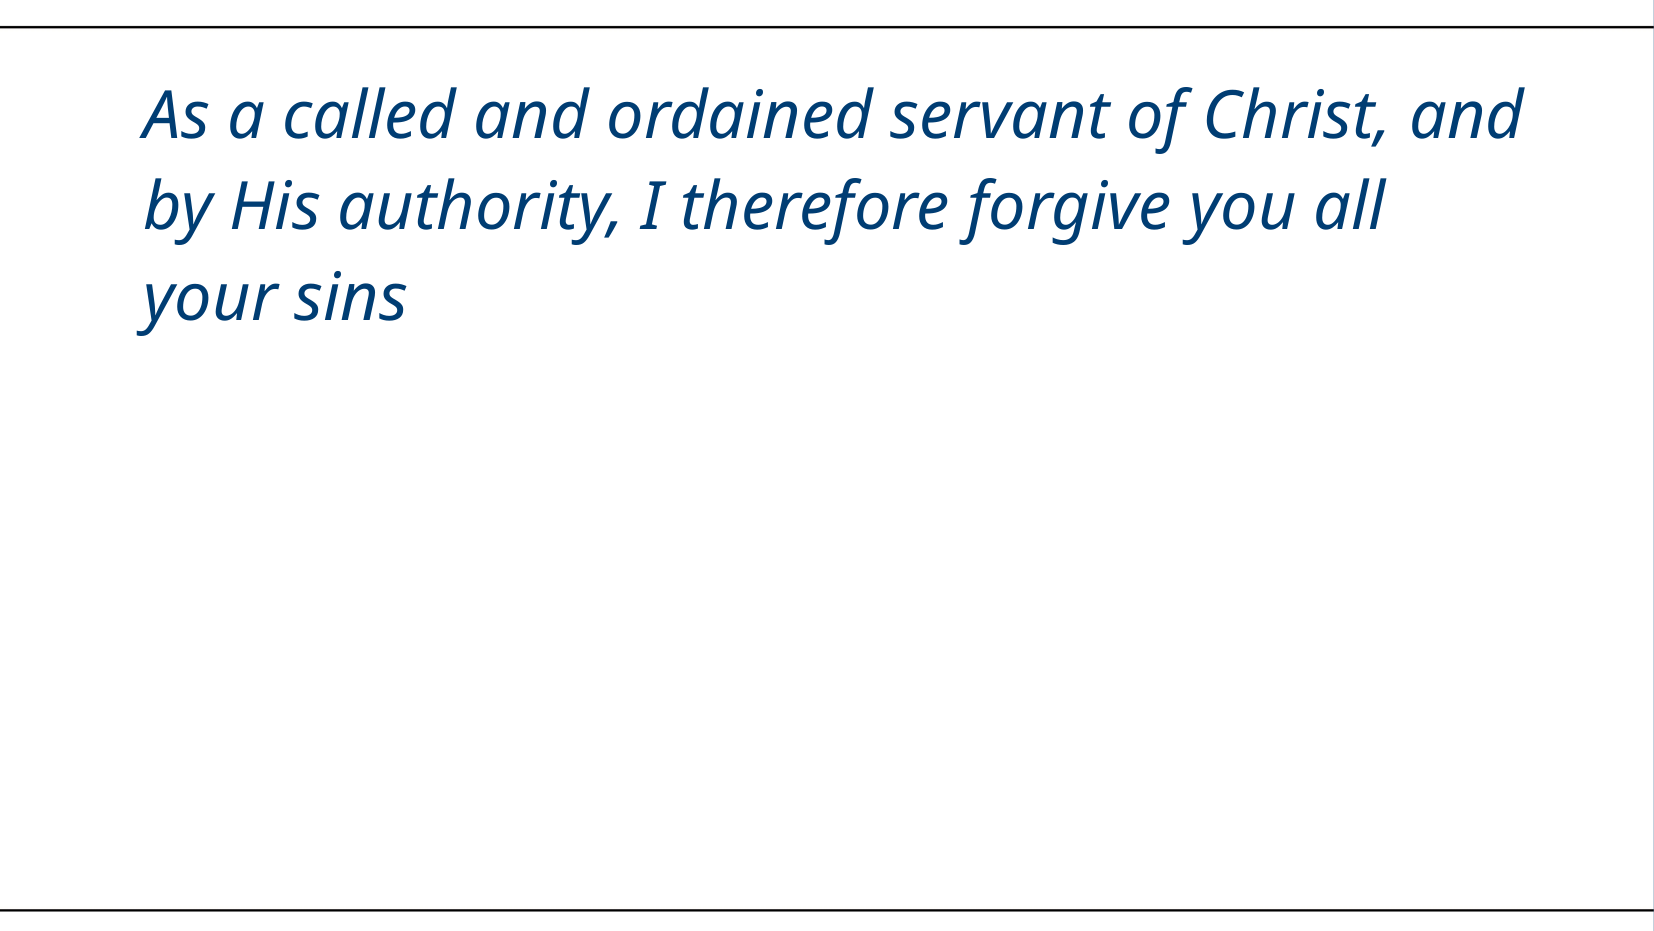

As a called and ordained servant of Christ, and
 by His authority, I therefore forgive you all
 your sins